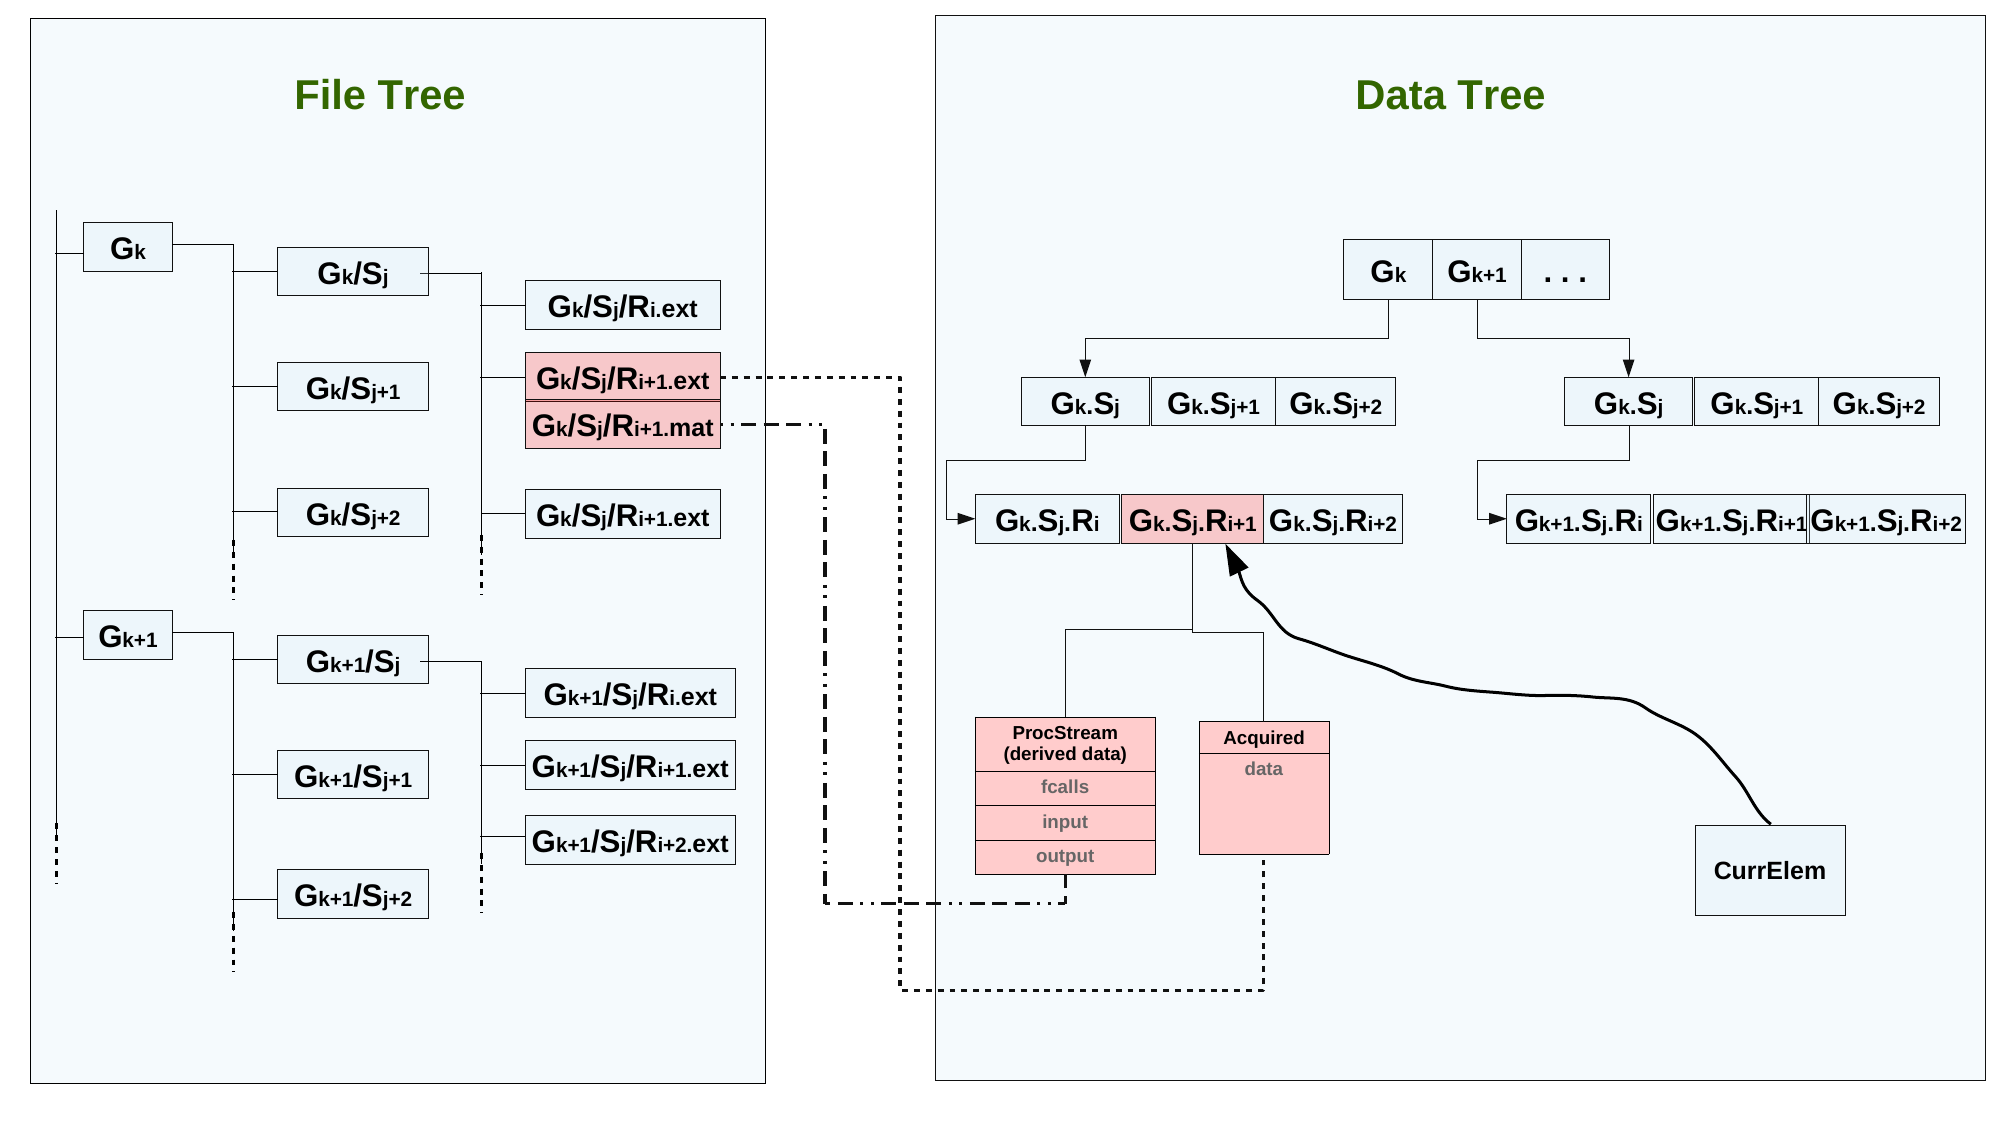

Data Tree
File Tree
Gk
Gk
Gk+1
. . .
Gk/Sj
Gk/Sj/Ri.ext
Gk/Sj/Ri+1.ext
Gk/Sj+1
Gk.Sj
Gk.Sj+1
Gk.Sj+2
Gk.Sj
Gk.Sj+1
Gk.Sj+2
Gk/Sj/Ri+1.mat
Gk/Sj+2
Gk/Sj/Ri+1.ext
Gk.Sj.Ri
Gk.Sj.Ri+1
Gk.Sj.Ri+2
Gk+1.Sj.Ri
Gk+1.Sj.Ri+1
Gk+1.Sj.Ri+2
Gk+1
Gk+1/Sj
Gk+1/Sj/Ri.ext
| ProcStream (derived data) |
| --- |
| fcalls |
| input |
| output |
| Acquired |
| --- |
| data |
Gk+1/Sj/Ri+1.ext
Gk+1/Sj+1
Gk+1/Sj/Ri+2.ext
CurrElem
Gk+1/Sj+2